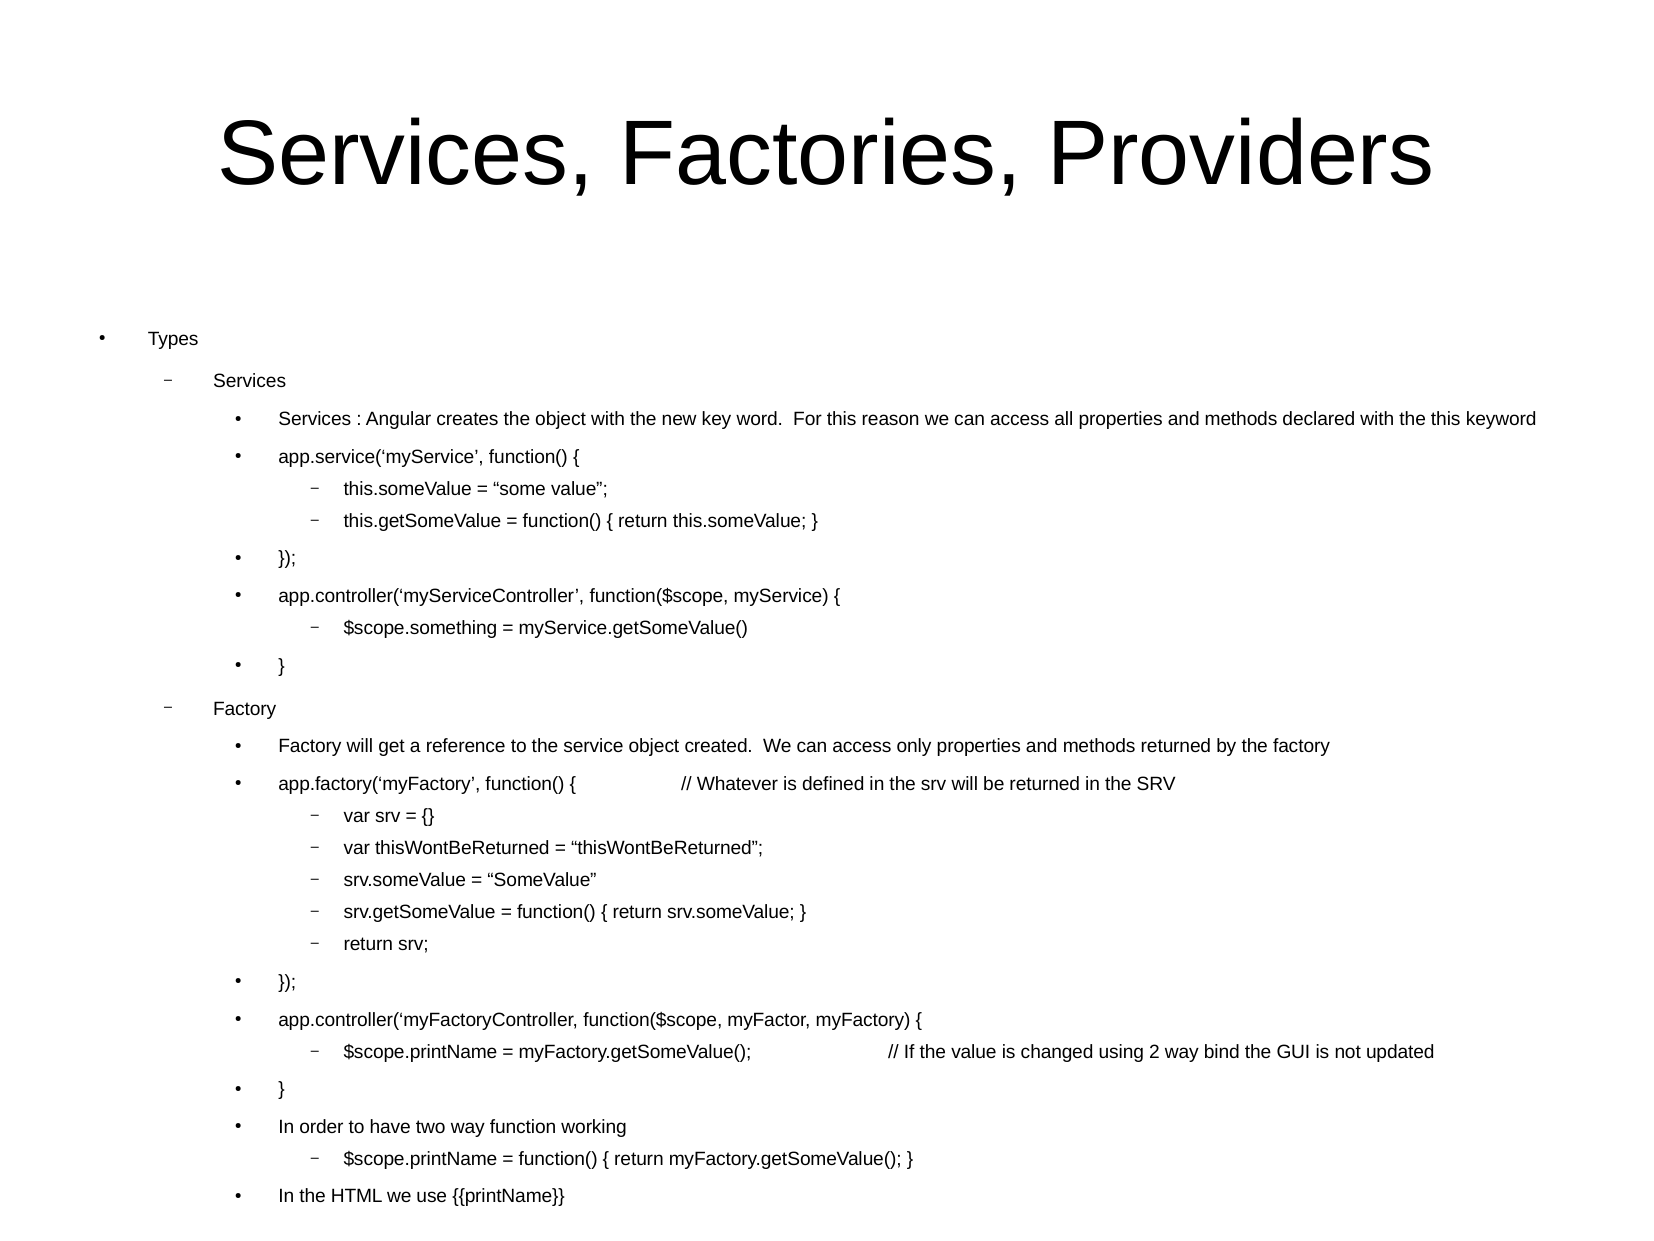

# Services, Factories, Providers
Types
Services
Services : Angular creates the object with the new key word. For this reason we can access all properties and methods declared with the this keyword
app.service(‘myService’, function() {
this.someValue = “some value”;
this.getSomeValue = function() { return this.someValue; }
});
app.controller(‘myServiceController’, function($scope, myService) {
$scope.something = myService.getSomeValue()
}
Factory
Factory will get a reference to the service object created. We can access only properties and methods returned by the factory
app.factory(‘myFactory’, function() { // Whatever is defined in the srv will be returned in the SRV
var srv = {}
var thisWontBeReturned = “thisWontBeReturned”;
srv.someValue = “SomeValue”
srv.getSomeValue = function() { return srv.someValue; }
return srv;
});
app.controller(‘myFactoryController, function($scope, myFactor, myFactory) {
$scope.printName = myFactory.getSomeValue(); // If the value is changed using 2 way bind the GUI is not updated
}
In order to have two way function working
$scope.printName = function() { return myFactory.getSomeValue(); }
In the HTML we use {{printName}}